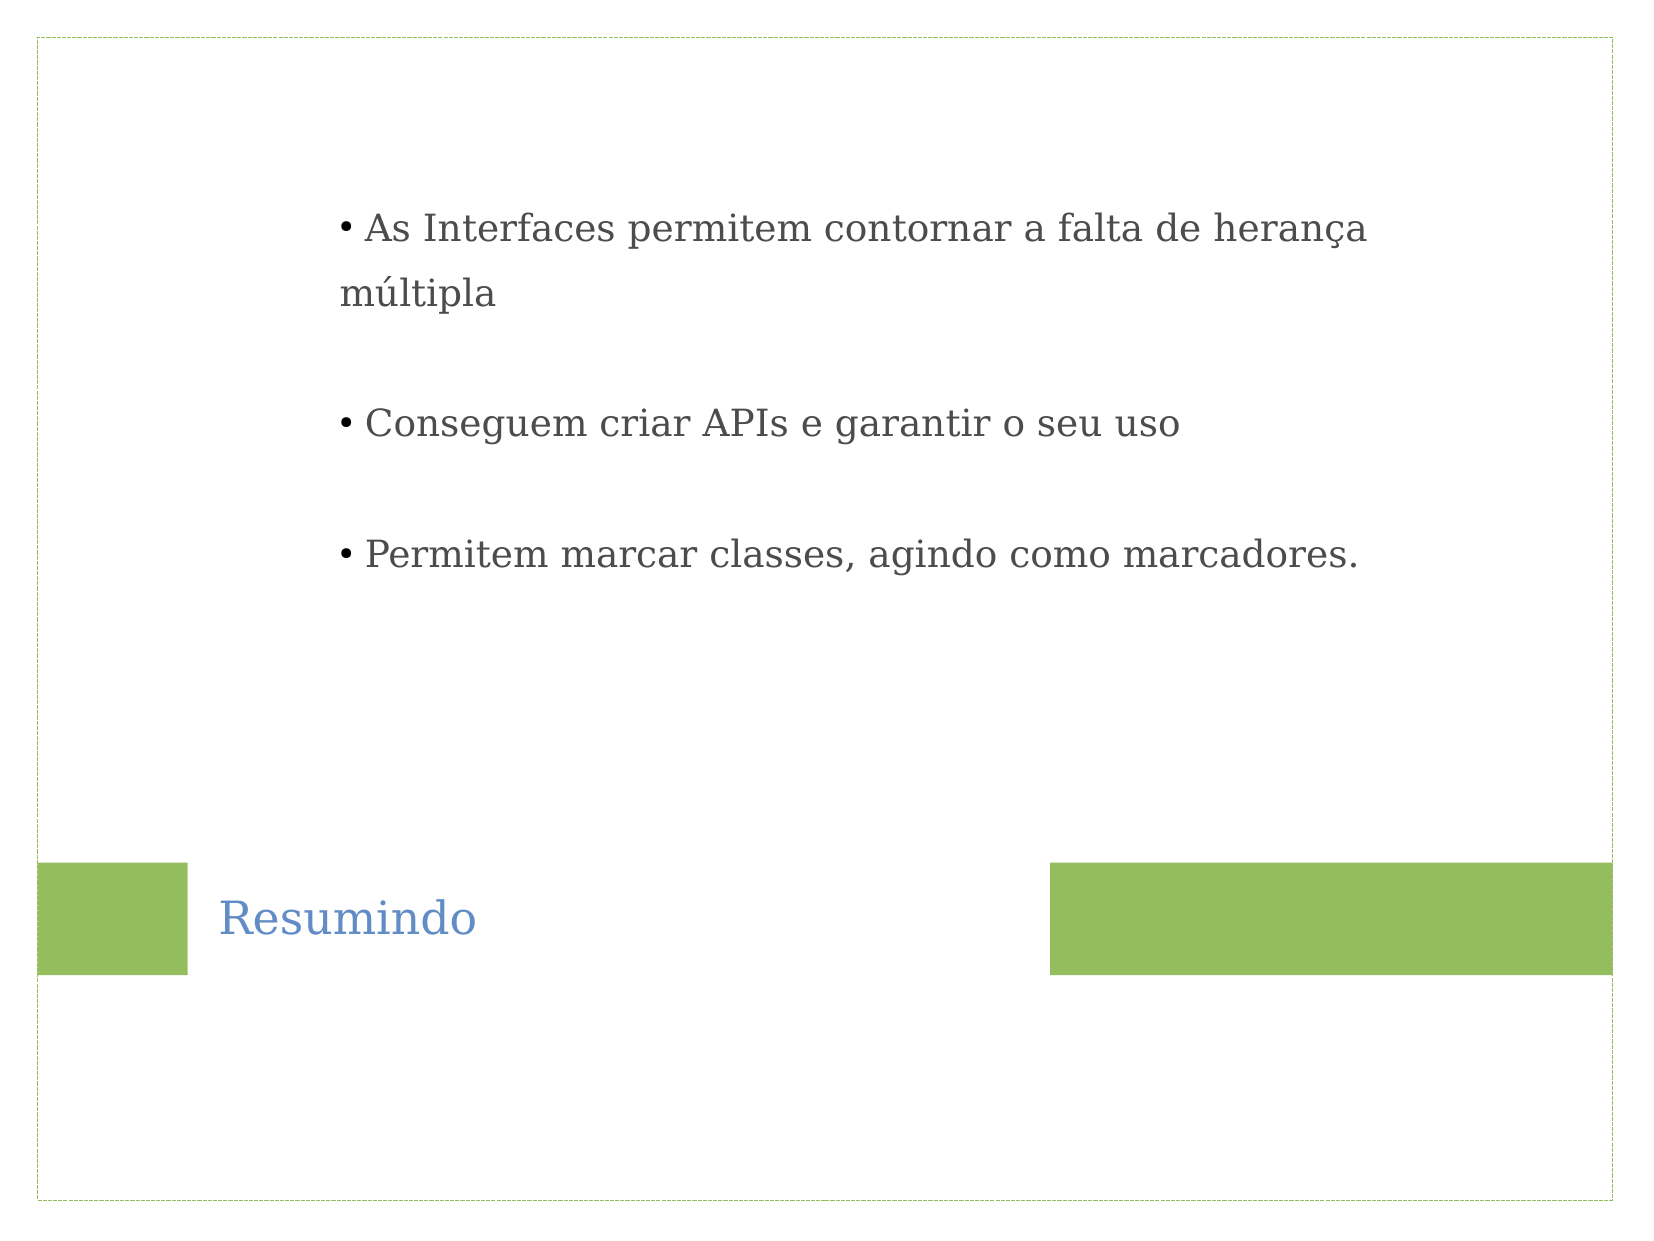

As Interfaces permitem contornar a falta de herança múltipla
 Conseguem criar APIs e garantir o seu uso
 Permitem marcar classes, agindo como marcadores.
Resumindo